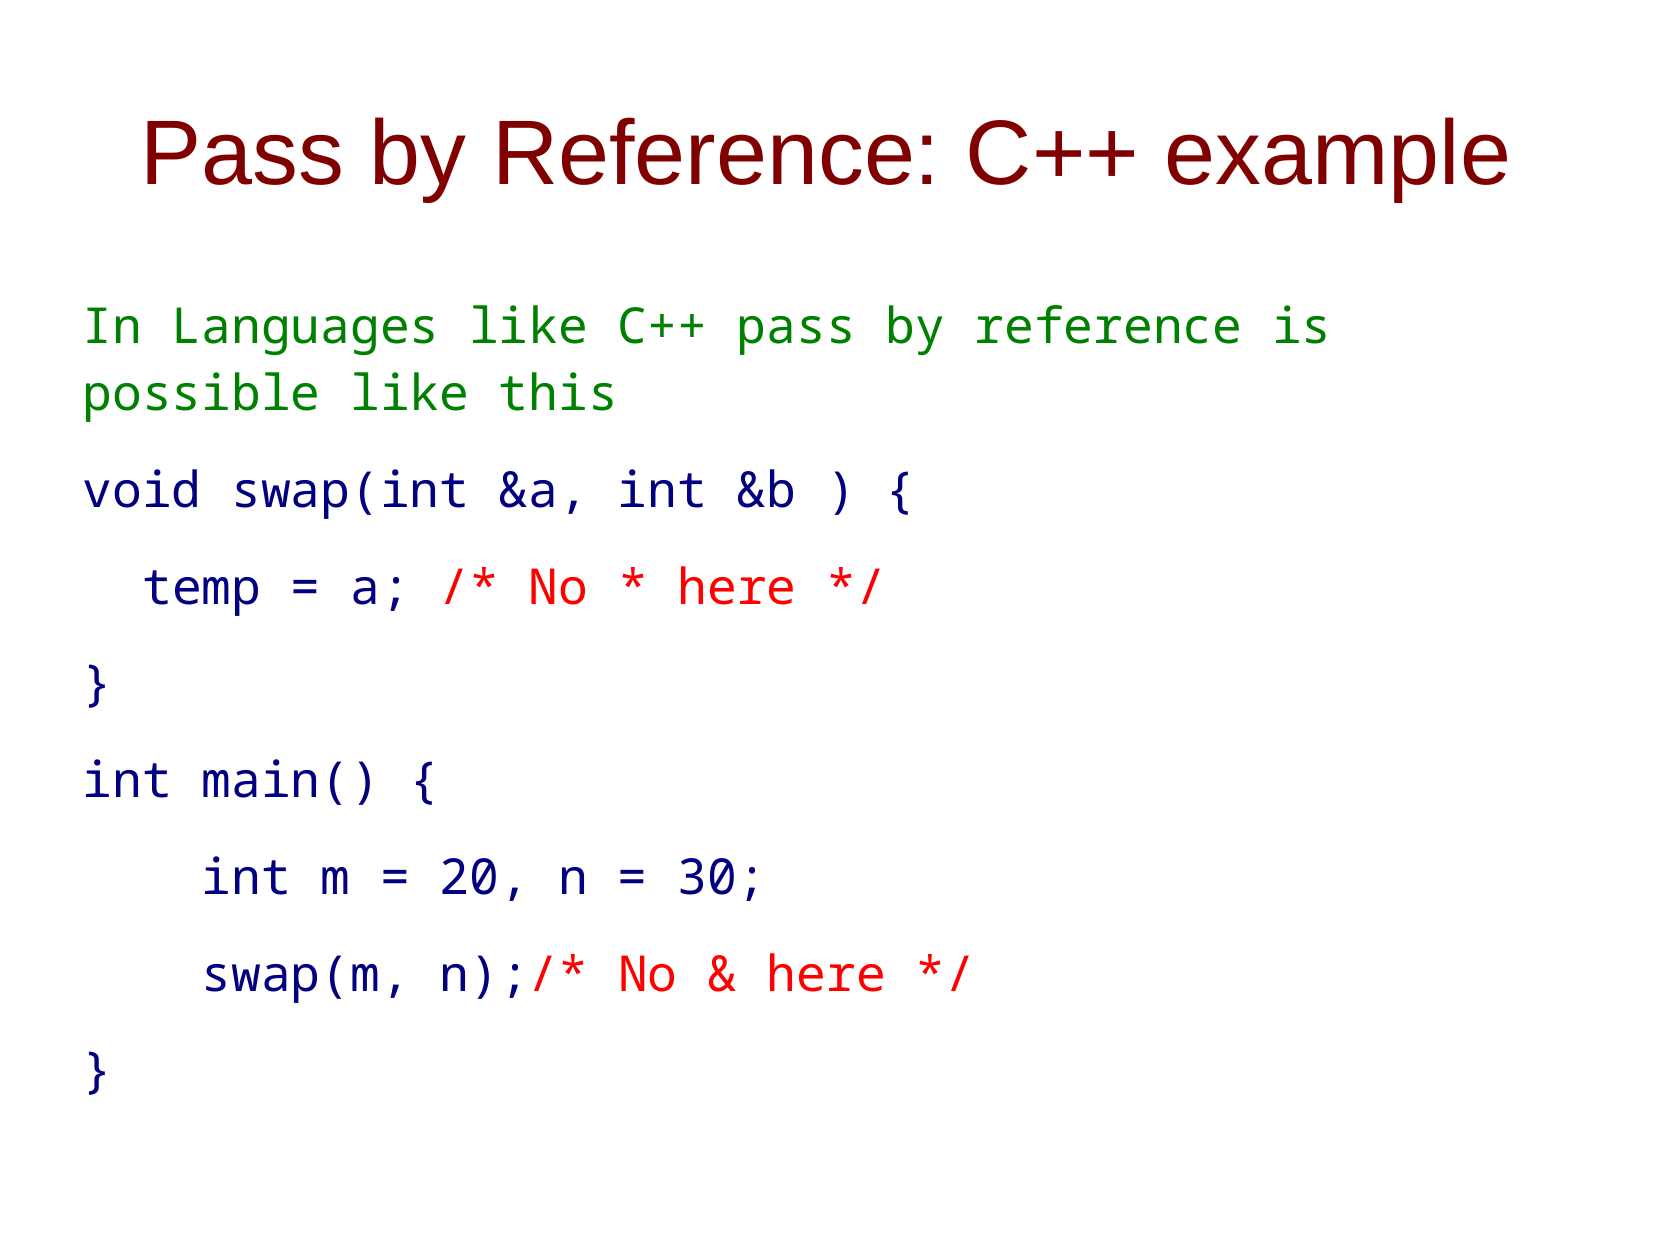

# Pass by Reference: C++ example
In Languages like C++ pass by reference is possible like this
void swap(int &a, int &b ) {
 temp = a; /* No * here */
}
int main() {
 int m = 20, n = 30;
 swap(m, n);/* No & here */
}